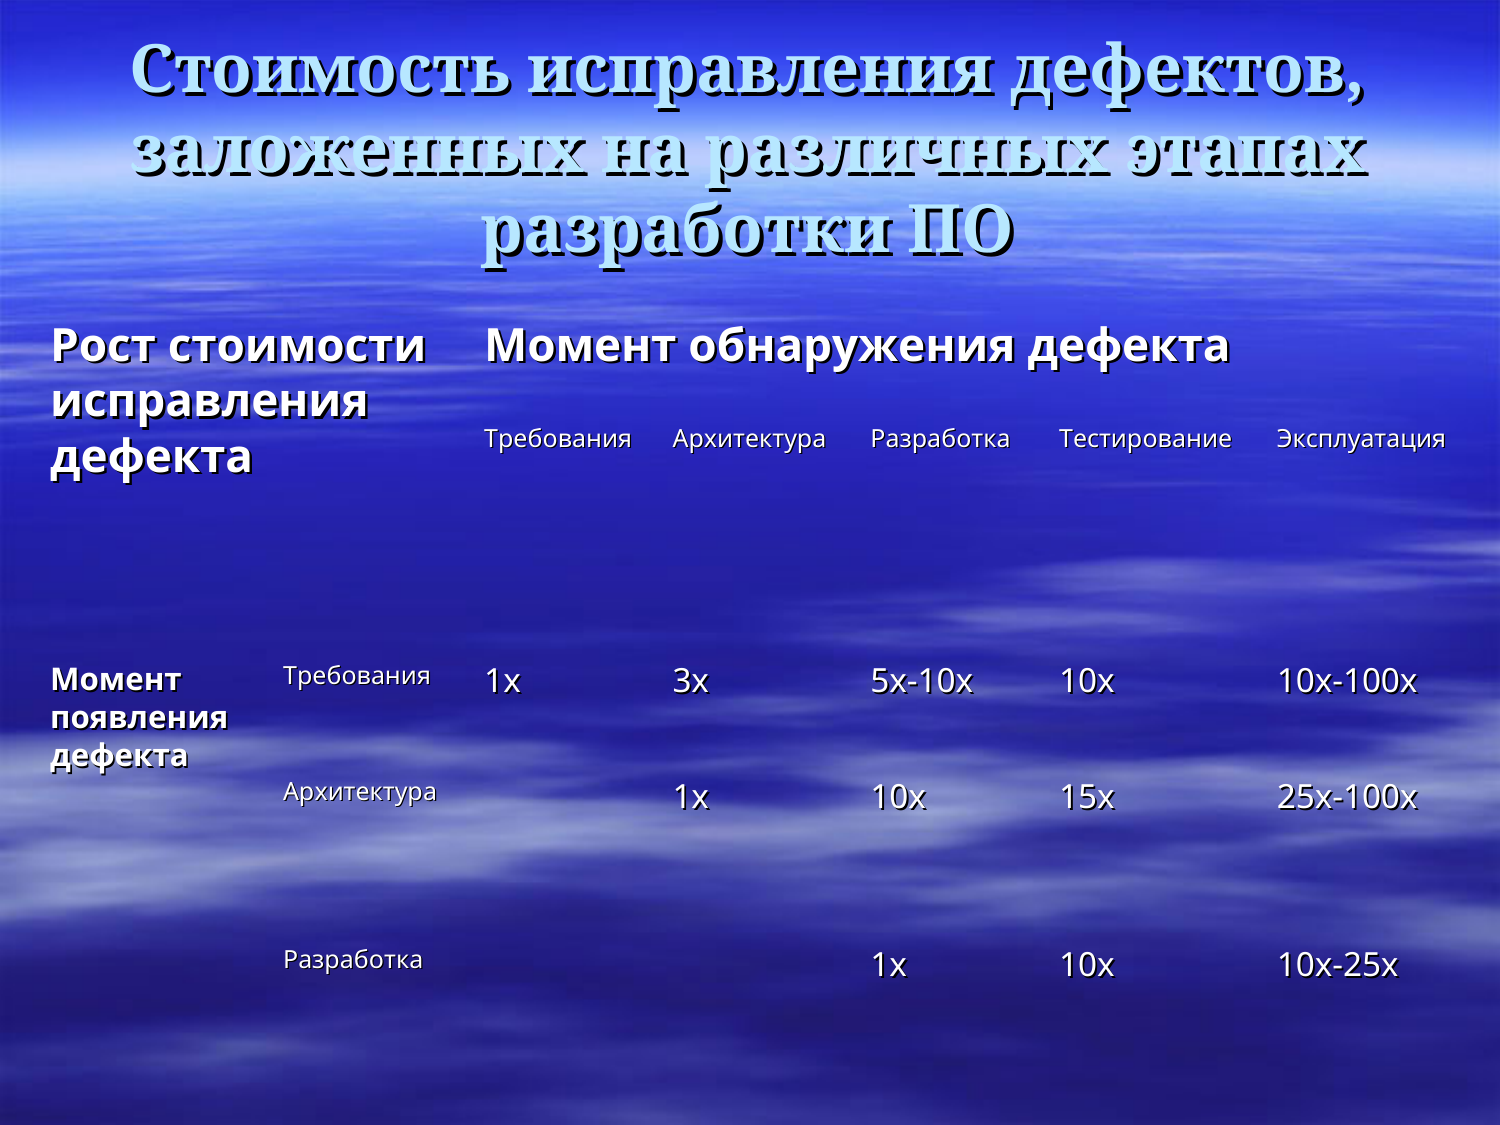

# Стоимость исправления дефектов, заложенных на различных этапах разработки ПО
| Рост стоимости исправления дефекта | | Момент обнаружения дефекта | | | | |
| --- | --- | --- | --- | --- | --- | --- |
| | | Требования | Архитектура | Разработка | Тестирование | Эксплуатация |
| Момент появления дефекта | Требования | 1x | 3x | 5x-10x | 10x | 10x-100x |
| | Архитектура | | 1x | 10x | 15x | 25x-100x |
| | Разработка | | | 1x | 10x | 10x-25x |